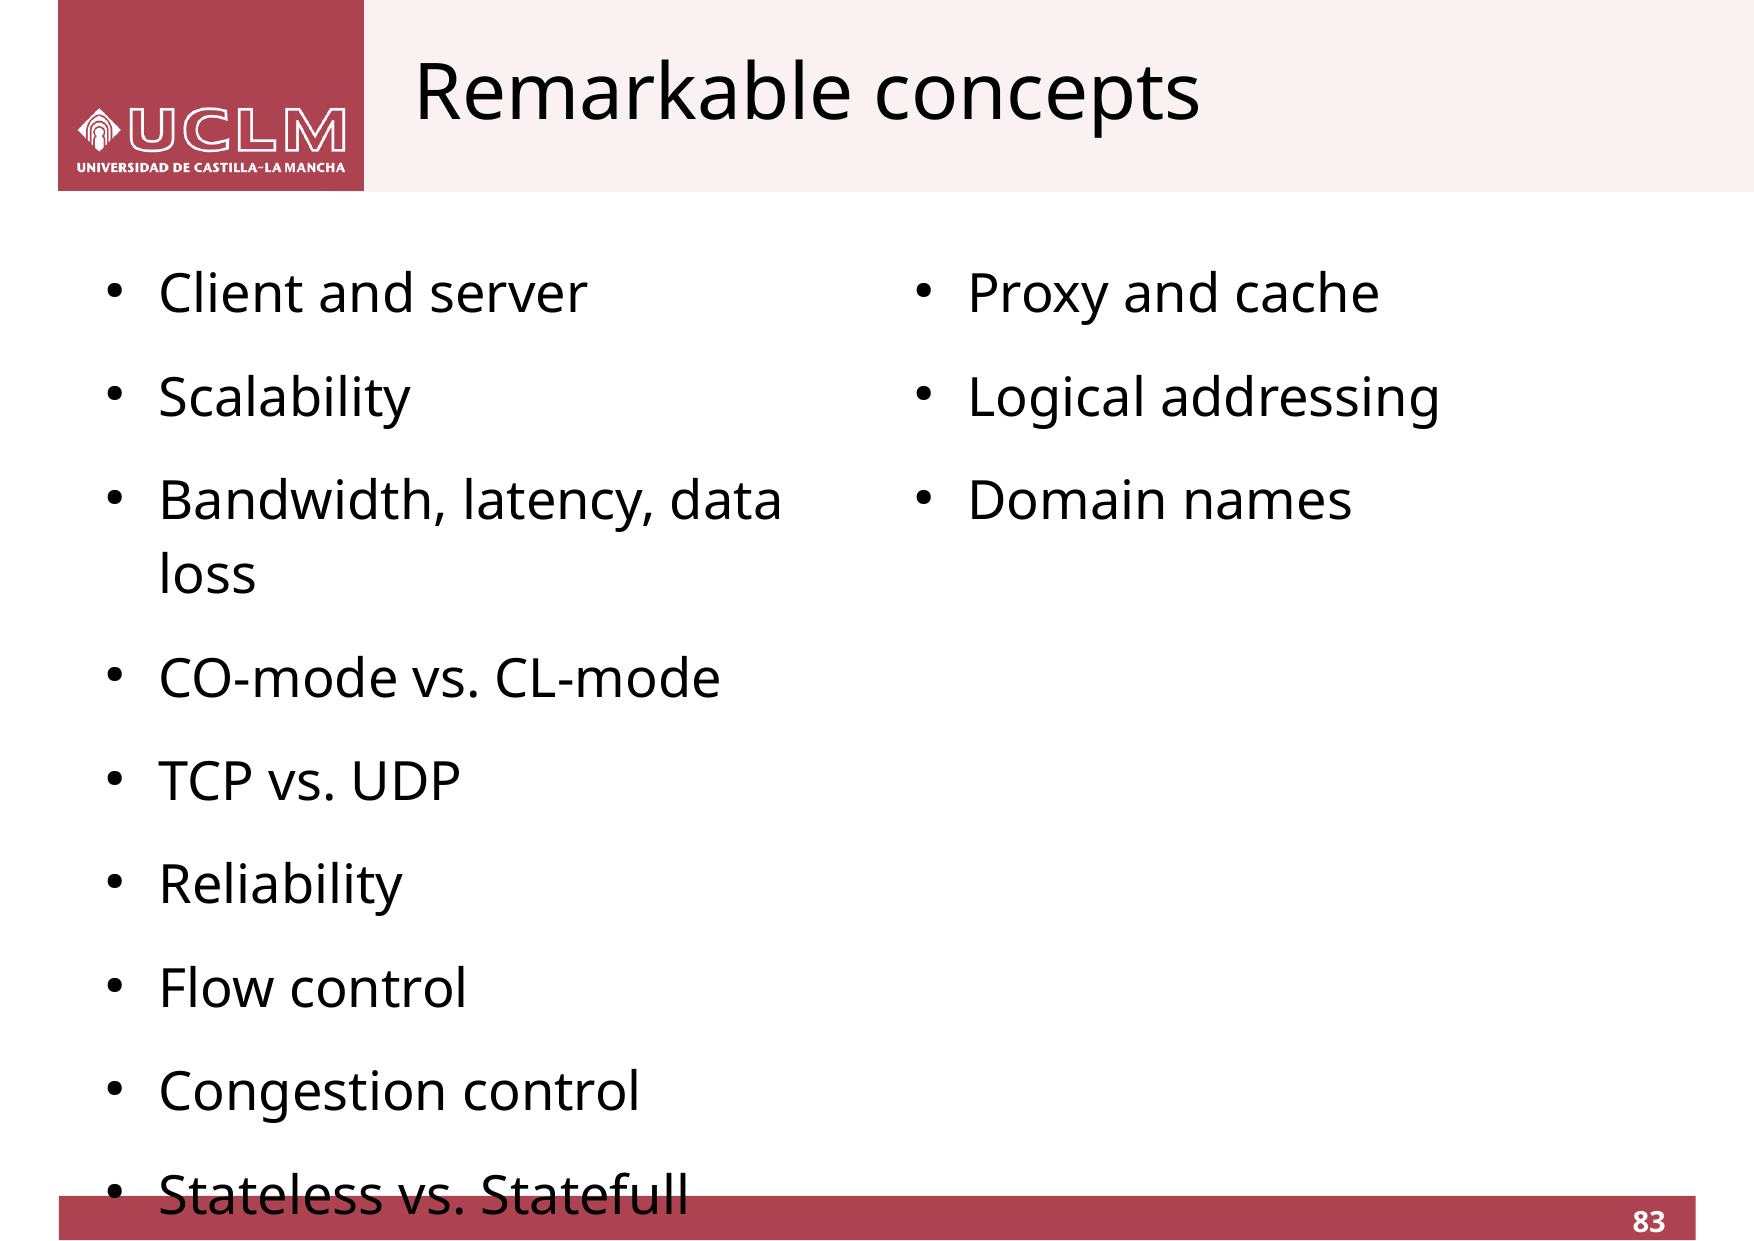

# Remarkable concepts
Client and server
Scalability
Bandwidth, latency, data loss
CO-mode vs. CL-mode
TCP vs. UDP
Reliability
Flow control
Congestion control
Stateless vs. Statefull
Proxy and cache
Logical addressing
Domain names
83